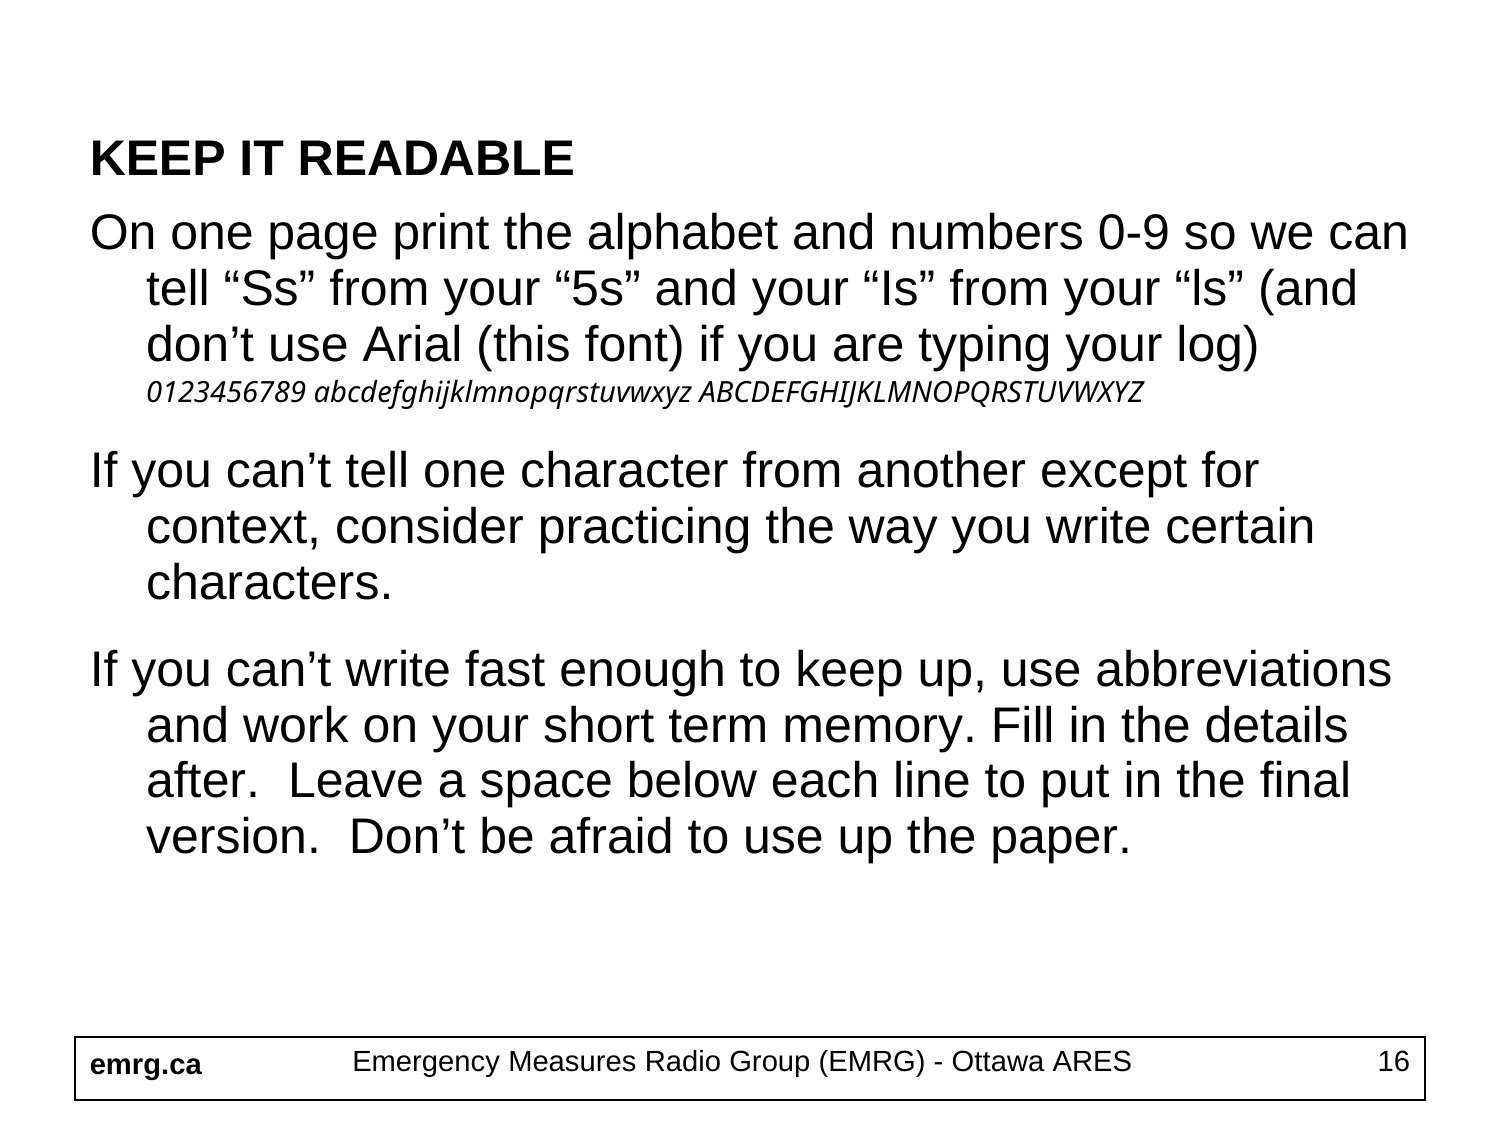

# KEEP IT READABLE
On one page print the alphabet and numbers 0-9 so we can tell “Ss” from your “5s” and your “Is” from your “ls” (and don’t use Arial (this font) if you are typing your log)
0123456789 abcdefghijklmnopqrstuvwxyz ABCDEFGHIJKLMNOPQRSTUVWXYZ
If you can’t tell one character from another except for context, consider practicing the way you write certain characters.
If you can’t write fast enough to keep up, use abbreviations and work on your short term memory. Fill in the details after. Leave a space below each line to put in the final version. Don’t be afraid to use up the paper.
Emergency Measures Radio Group (EMRG) - Ottawa ARES
16